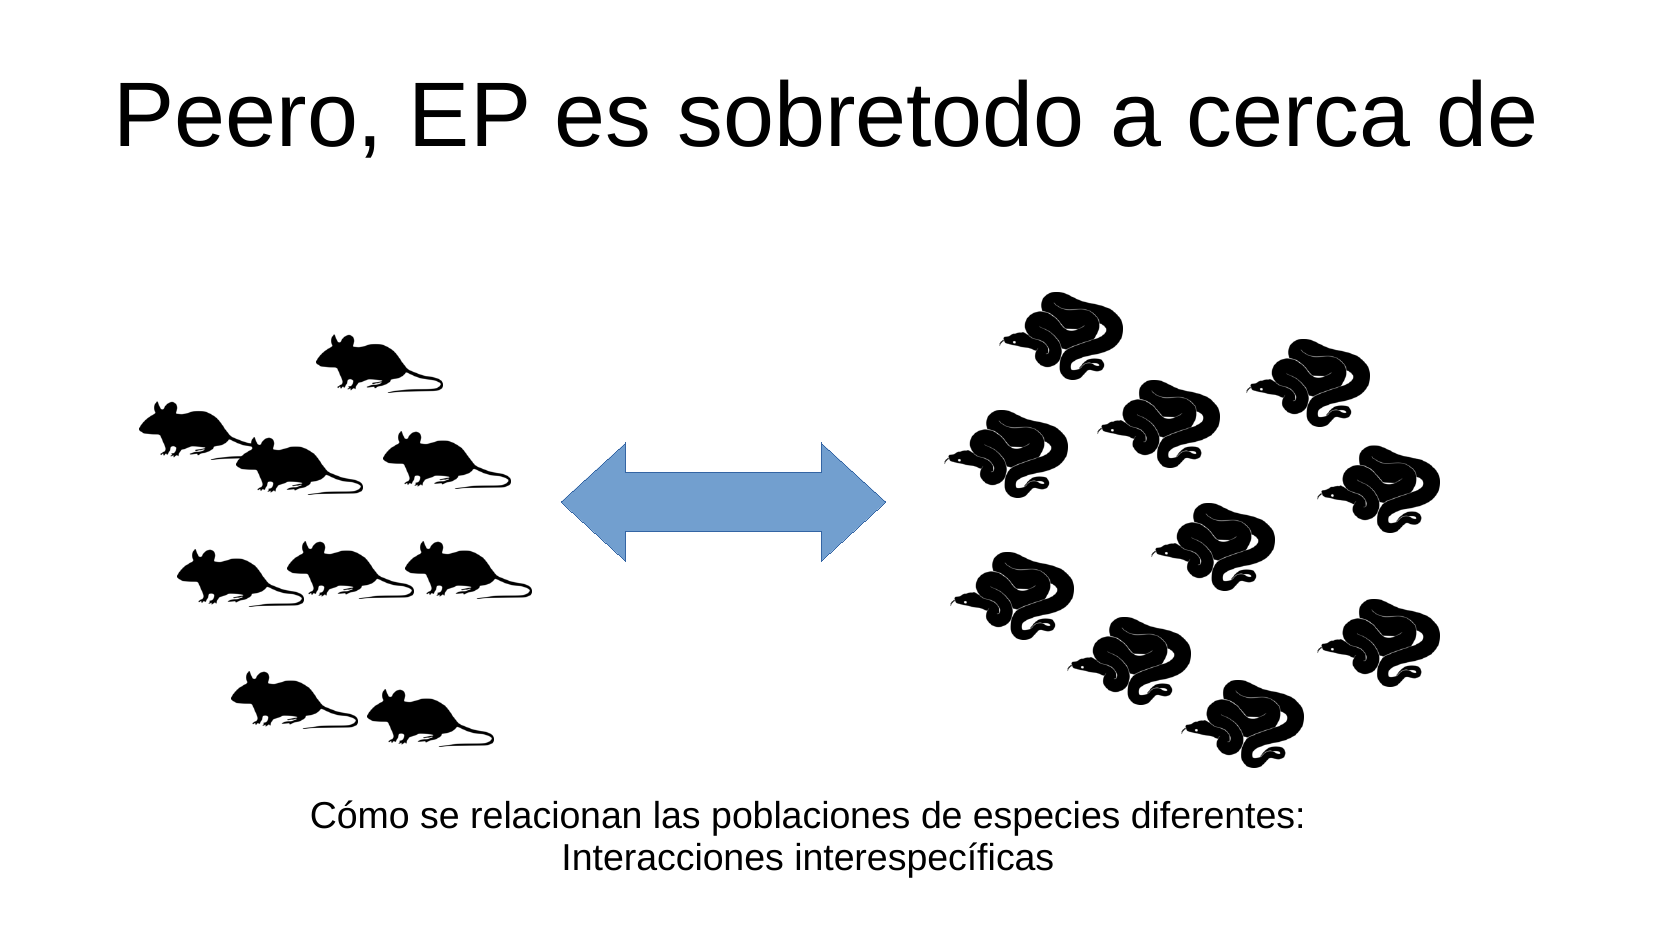

# Peero, EP es sobretodo a cerca de
Cómo se relacionan las poblaciones de especies diferentes:
Interacciones interespecíficas